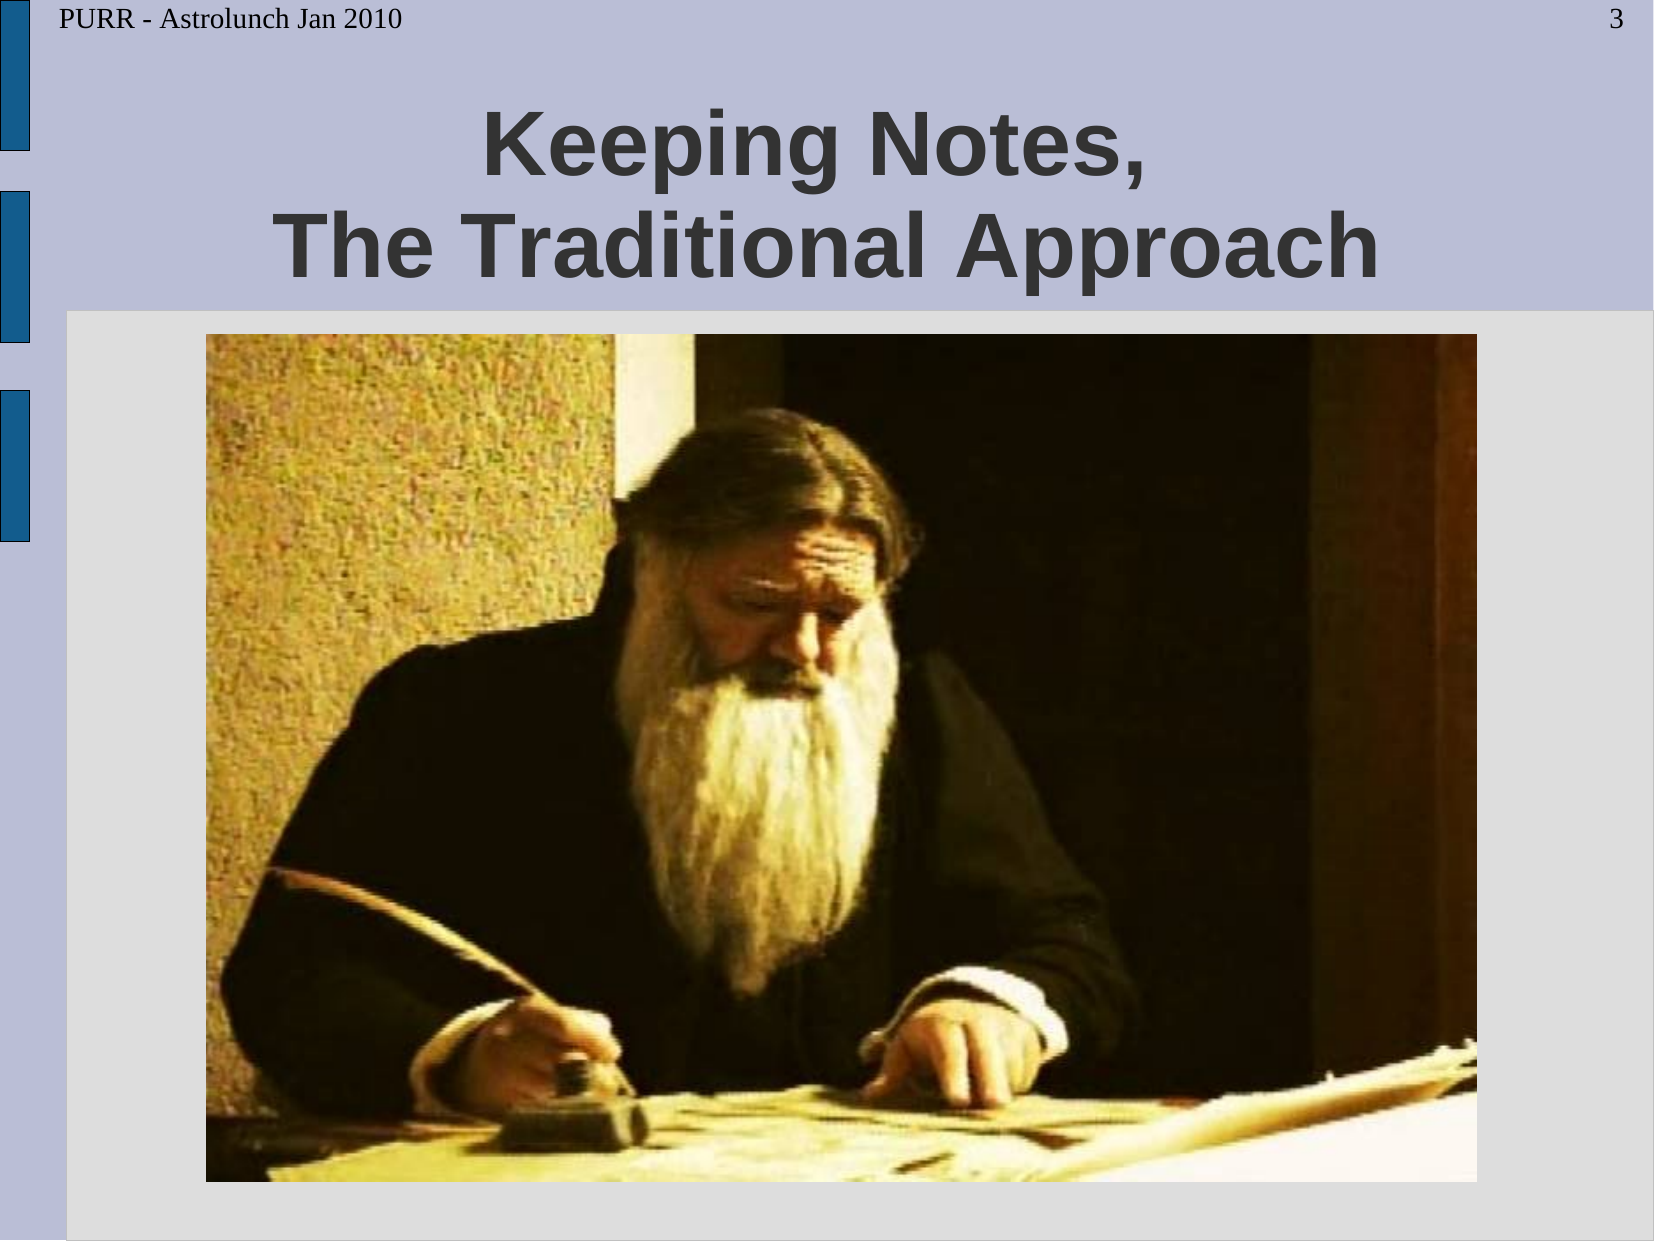

PURR - Astrolunch Jan 2010
3
# Keeping Notes, The Traditional Approach